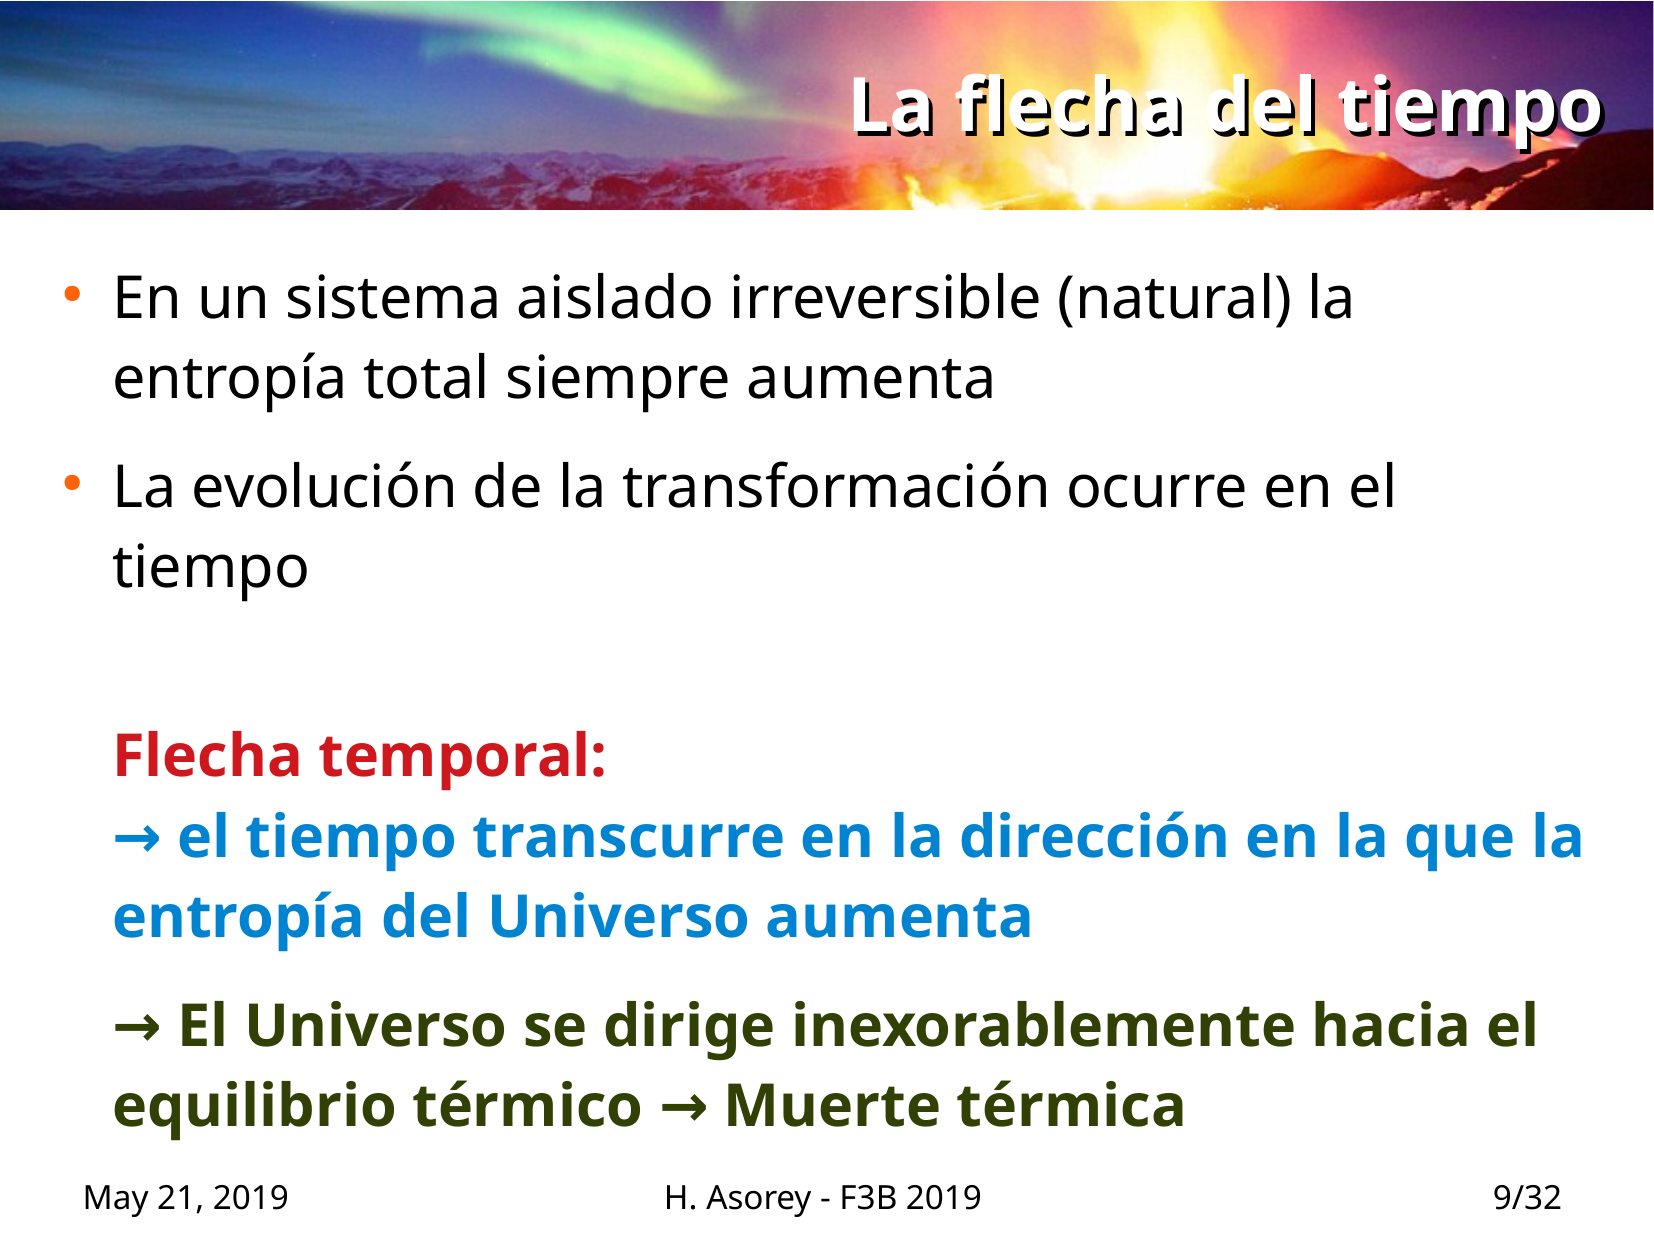

# La flecha del tiempo
En un sistema aislado irreversible (natural) la entropía total siempre aumenta
La evolución de la transformación ocurre en el tiempo
Flecha temporal:
→ el tiempo transcurre en la dirección en la que la entropía del Universo aumenta
→ El Universo se dirige inexorablemente hacia el equilibrio térmico → Muerte térmica
May 21, 2019
H. Asorey - F3B 2019
9